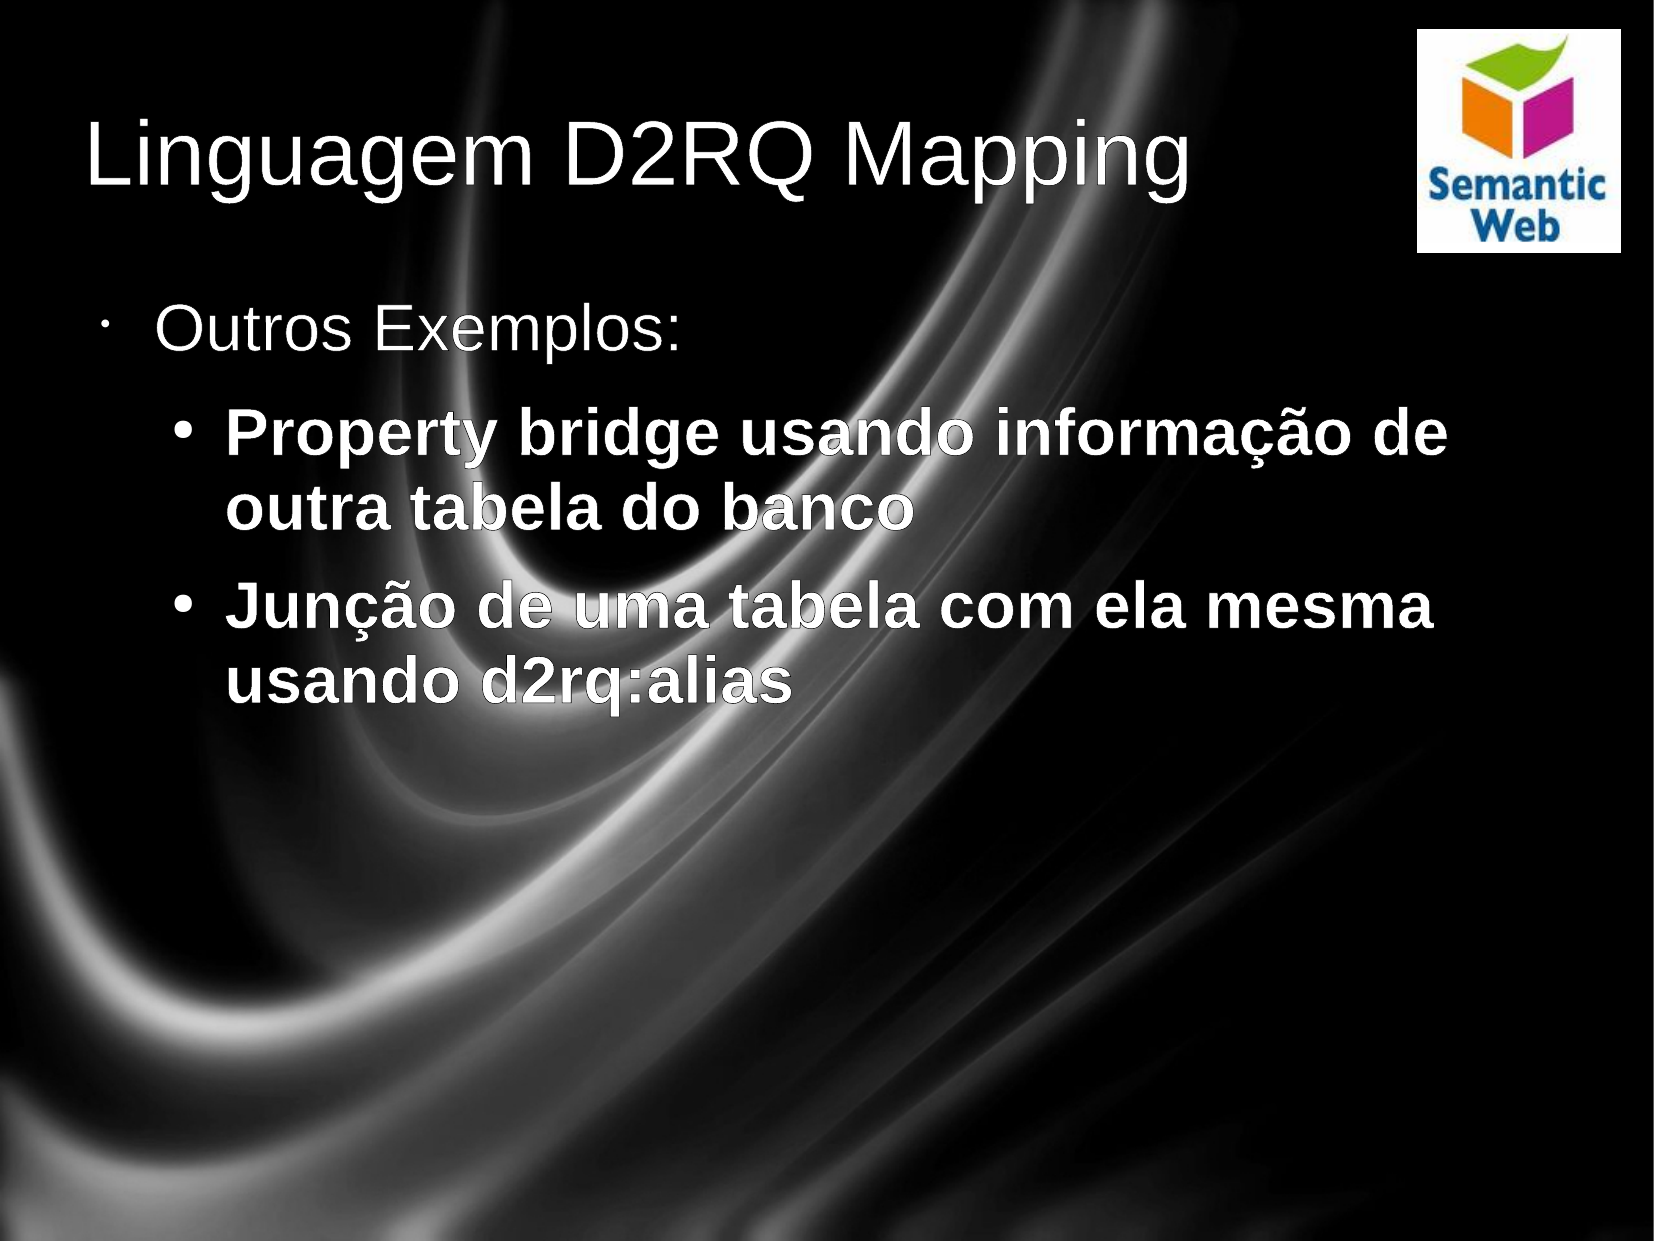

# Linguagem D2RQ Mapping
Outros Exemplos:
Property bridge usando informação de outra tabela do banco
Junção de uma tabela com ela mesma usando d2rq:alias